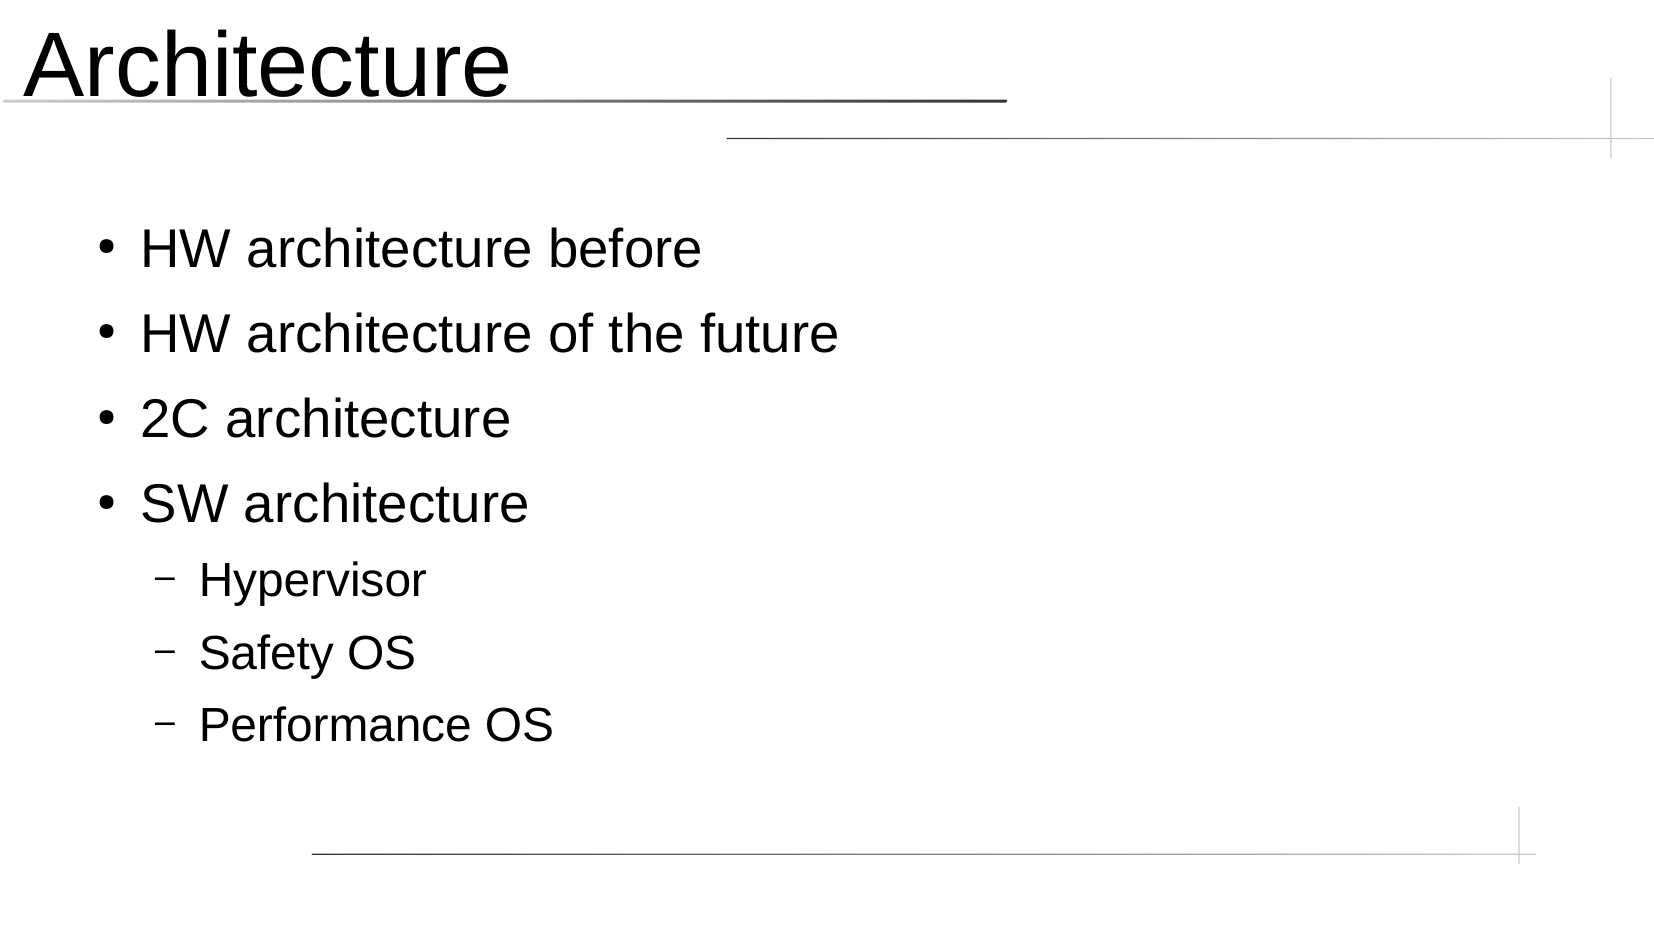

# Architecture
HW architecture before
HW architecture of the future
2C architecture
SW architecture
Hypervisor
Safety OS
Performance OS